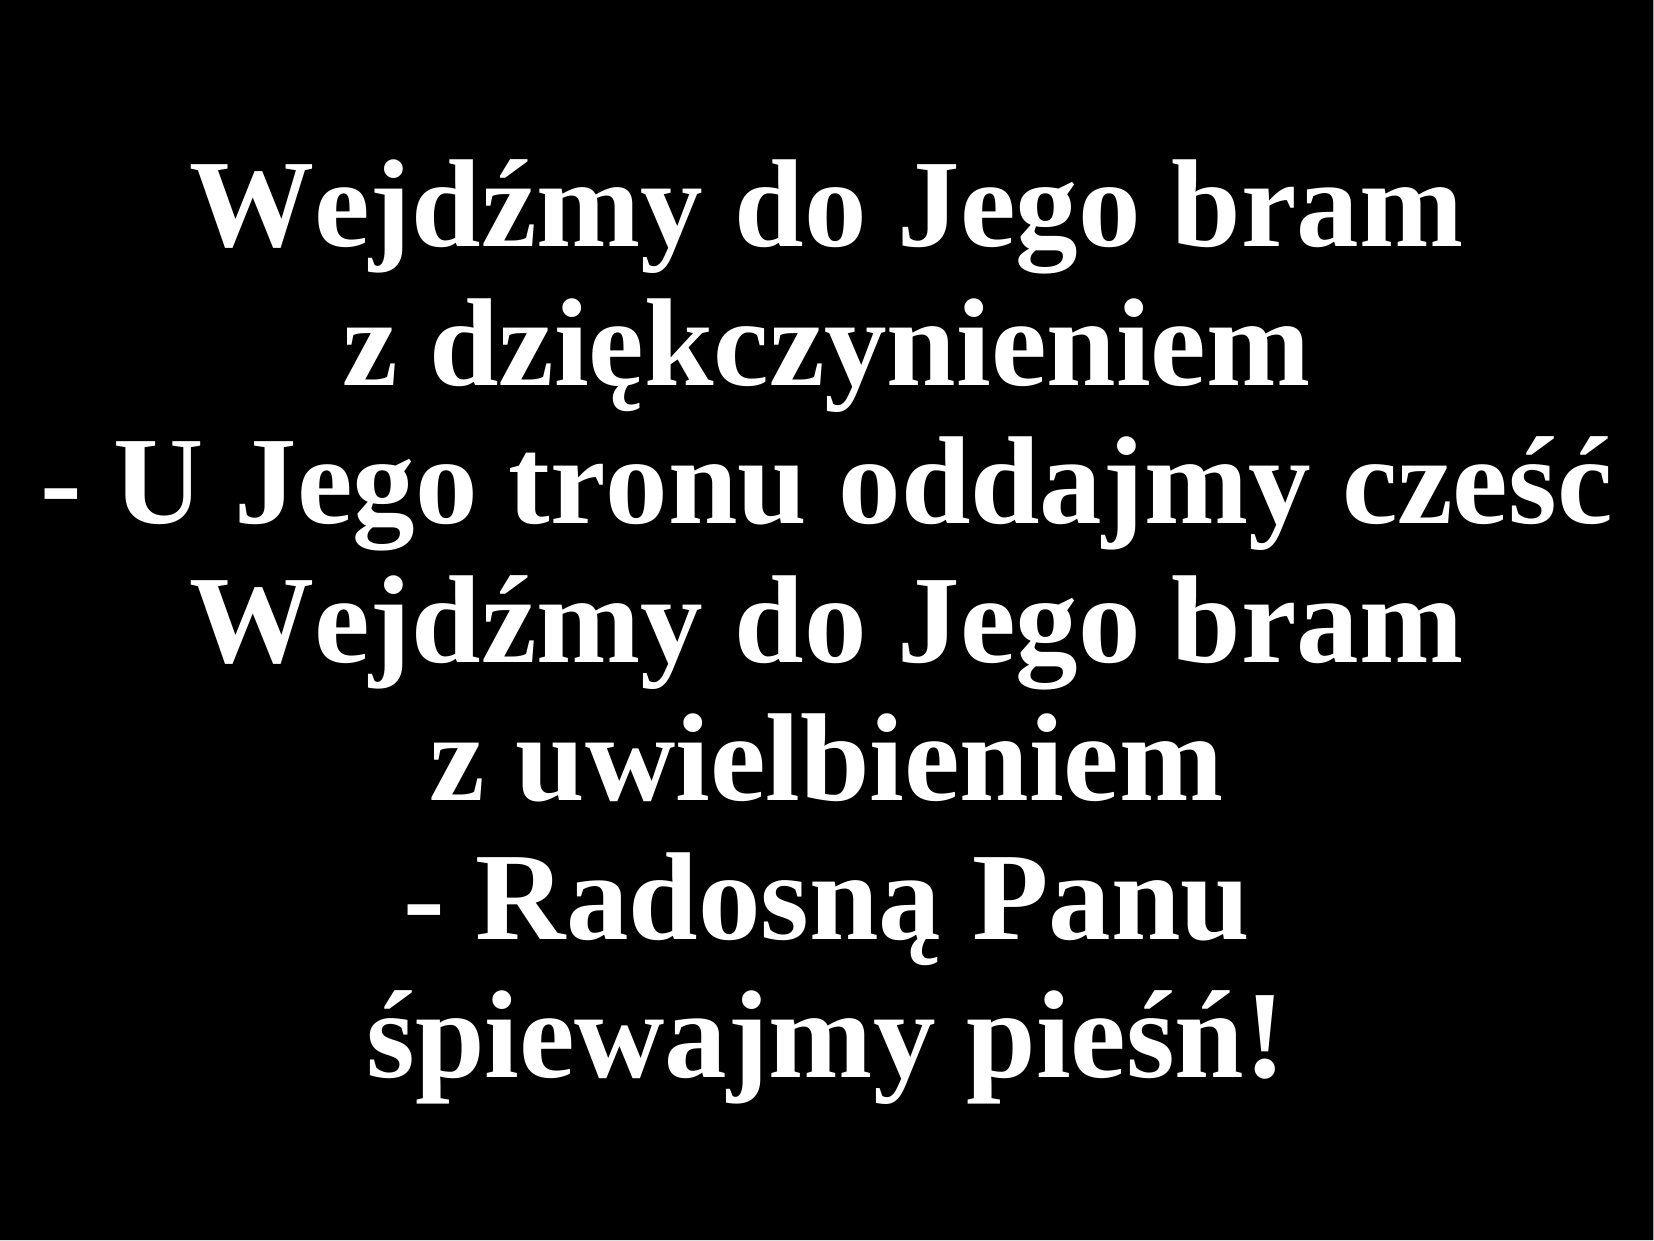

# Wejdźmy do Jego bram z dziękczynieniem - U Jego tronu oddajmy cześć Wejdźmy do Jego bram z uwielbieniem - Radosną Panu śpiewajmy pieśń!